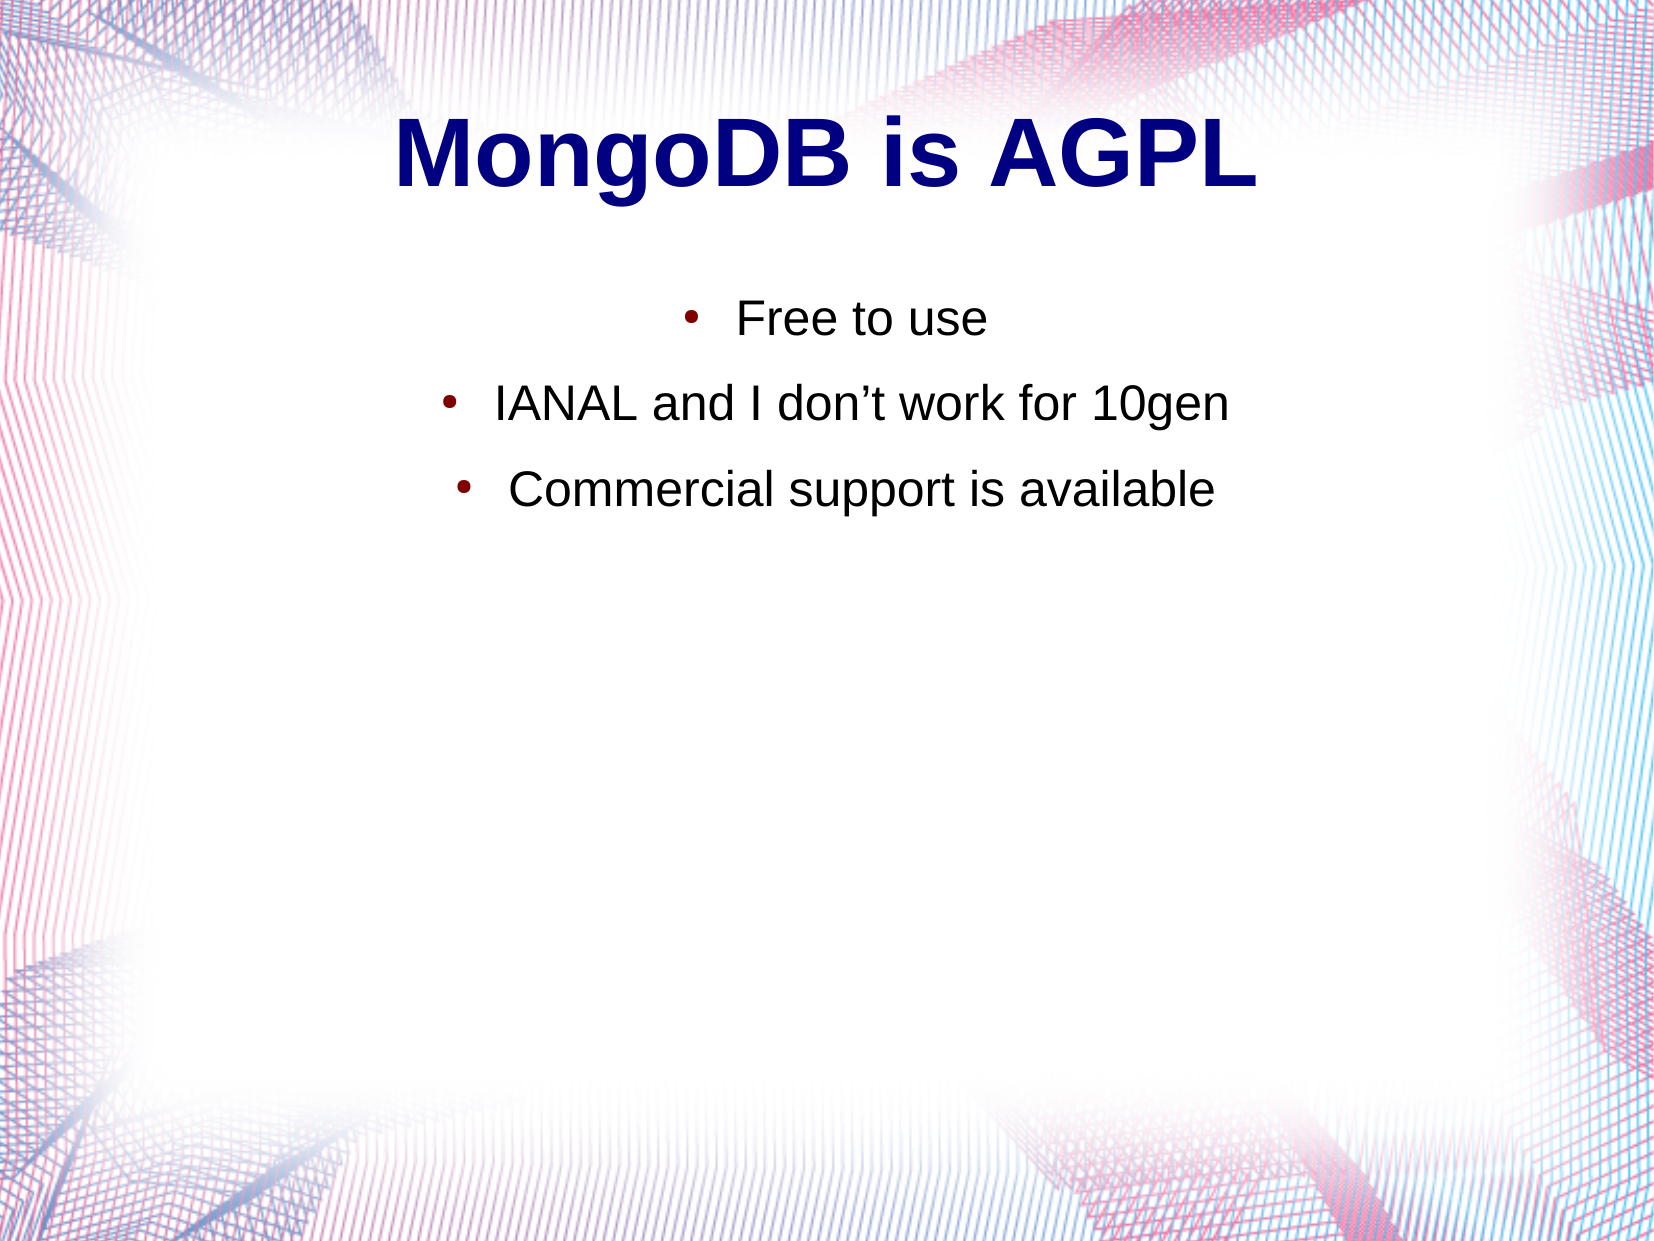

# MongoDB is AGPL
Free to use
IANAL and I don’t work for 10gen
Commercial support is available